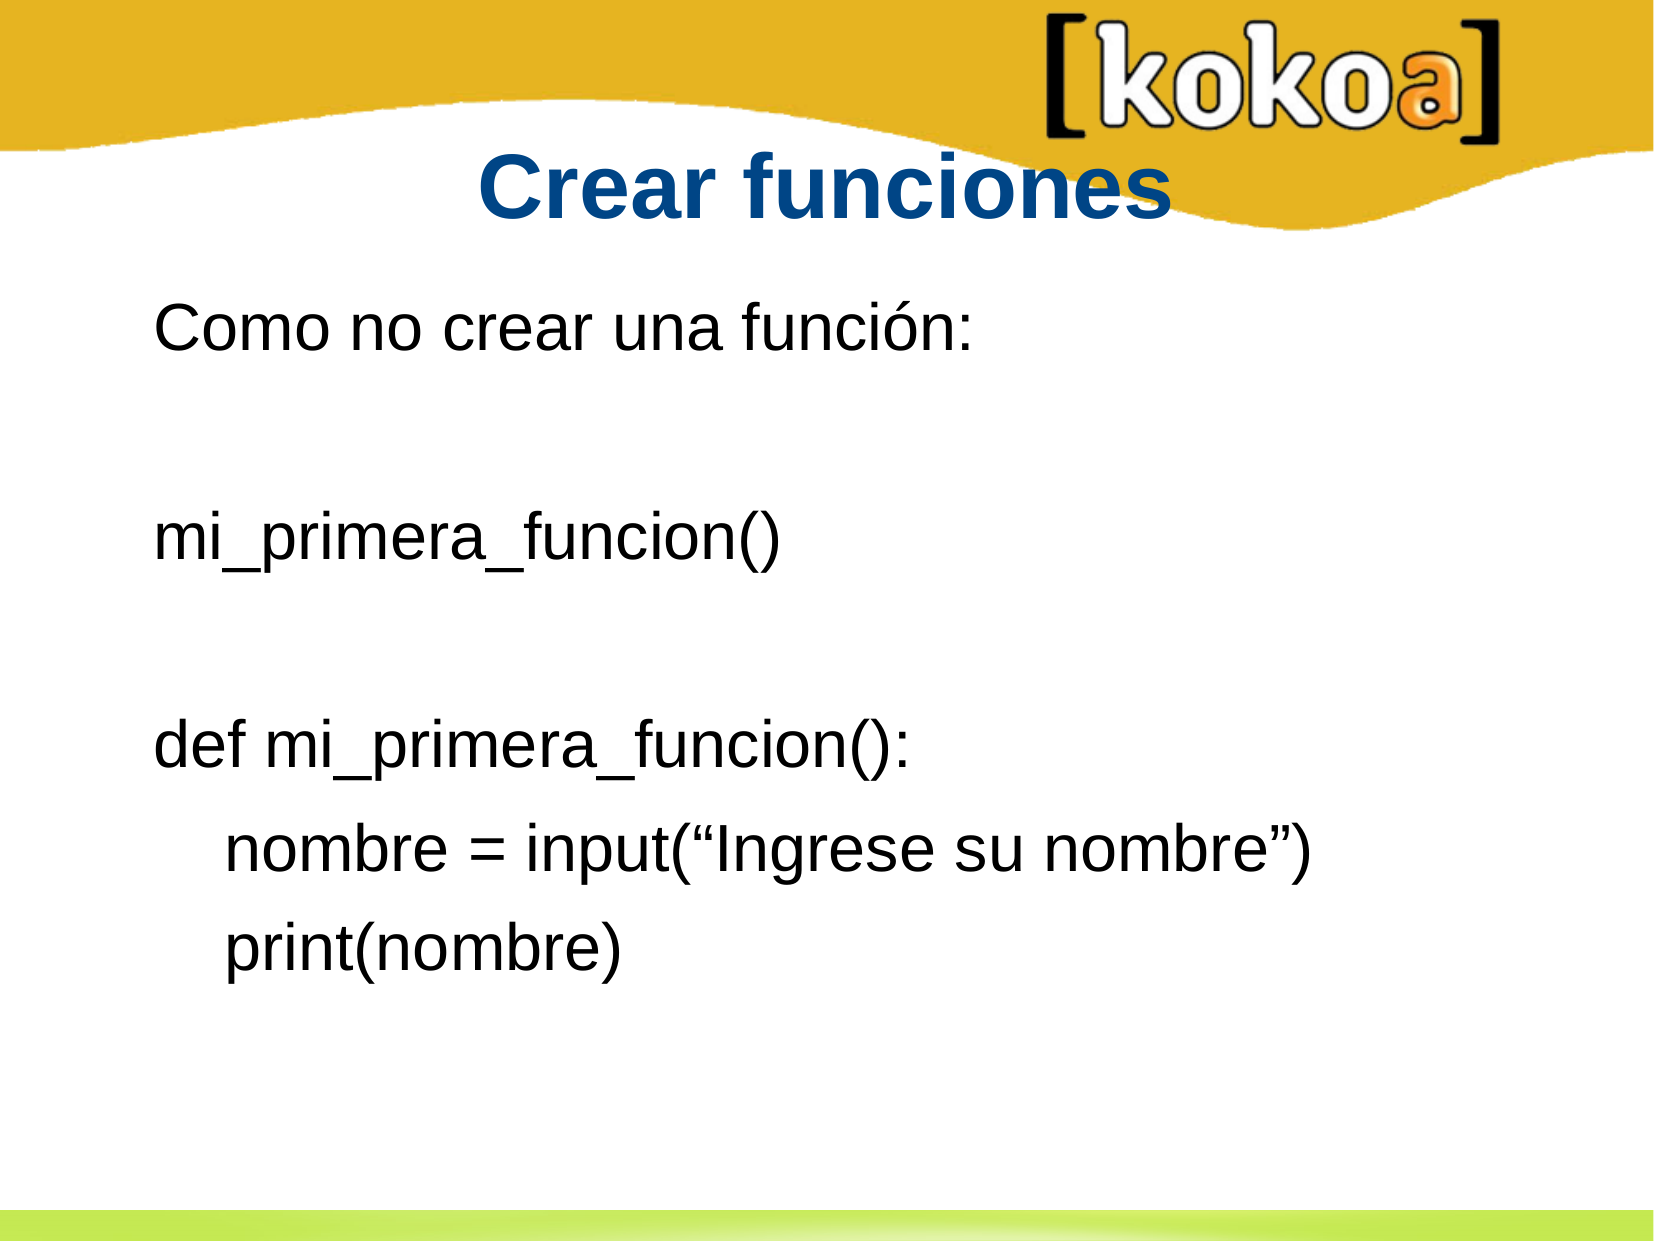

# Crear funciones
Como no crear una función:
mi_primera_funcion()
def mi_primera_funcion():
nombre = input(“Ingrese su nombre”)
print(nombre)